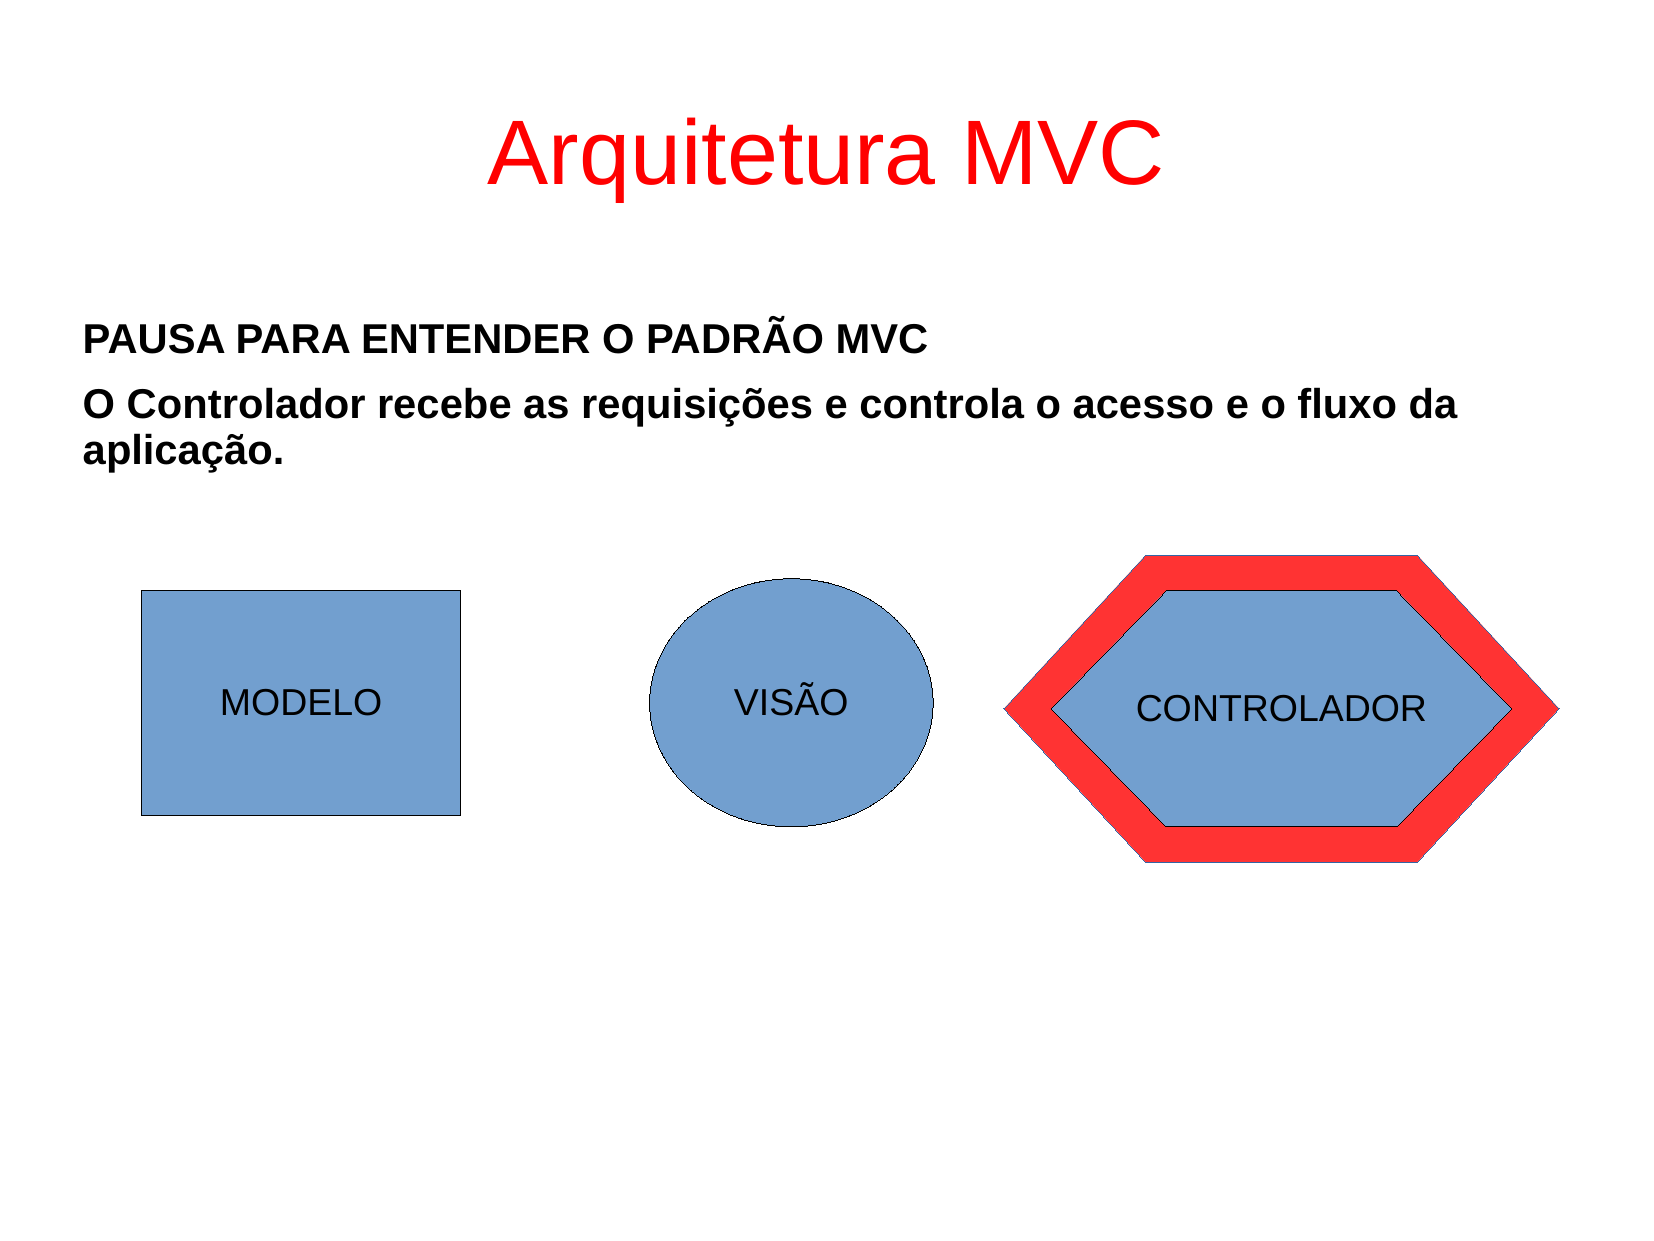

# Arquitetura MVC
PAUSA PARA ENTENDER O PADRÃO MVC
O Controlador recebe as requisições e controla o acesso e o fluxo da aplicação.
VISÃO
MODELO
CONTROLADOR